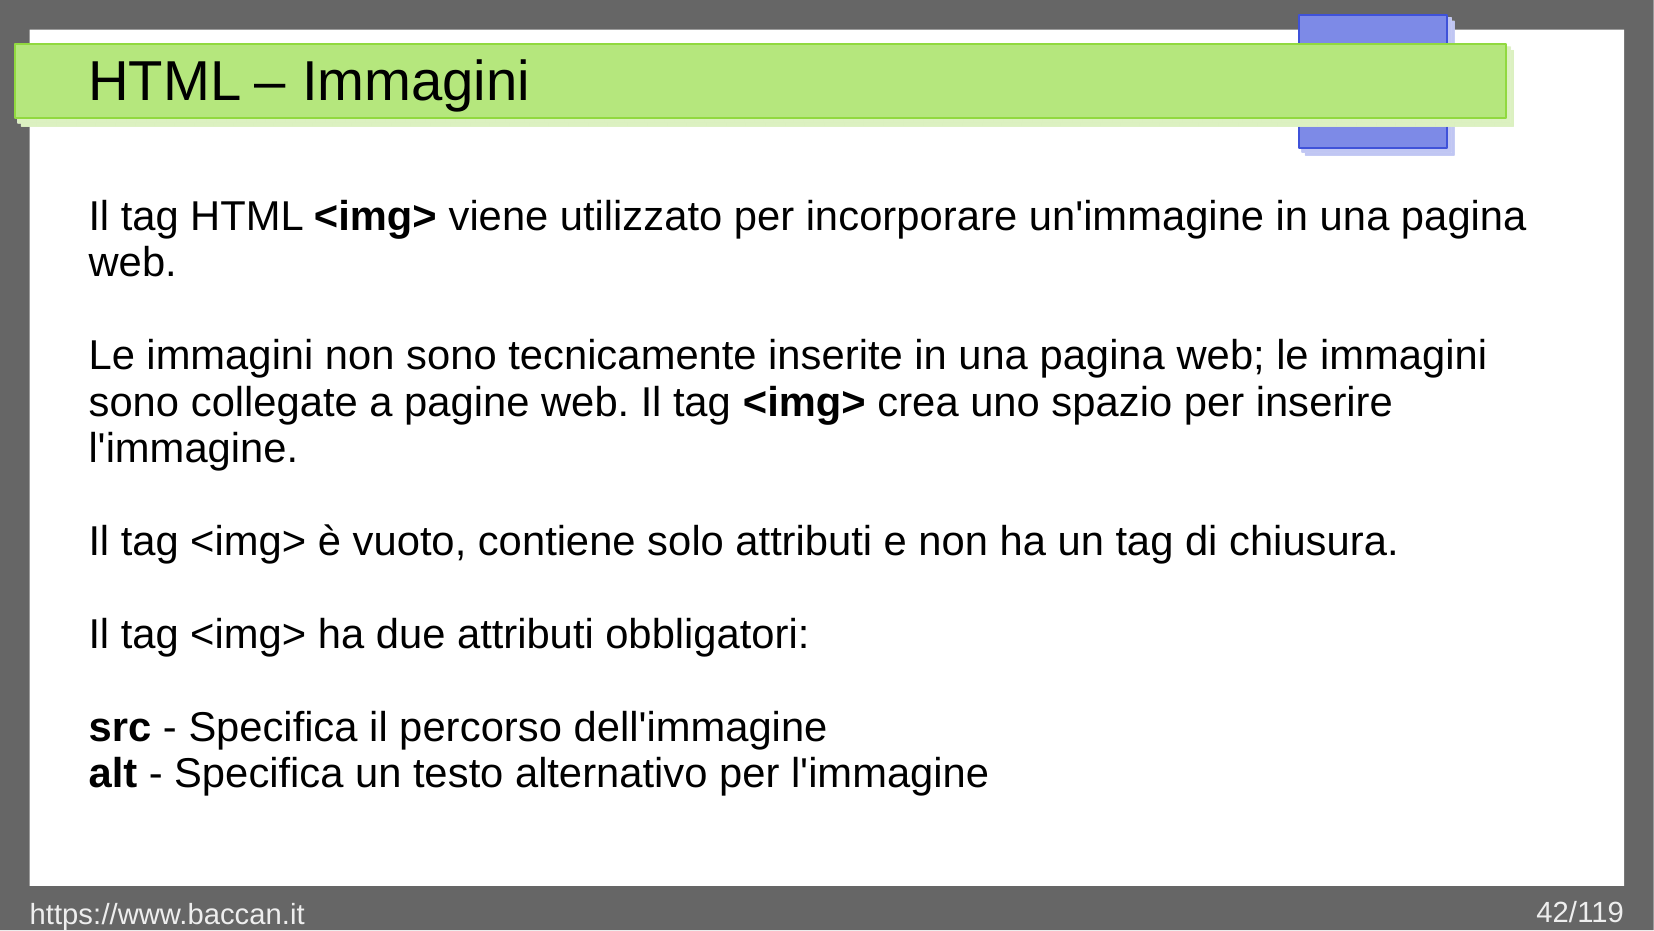

# HTML – Immagini
Il tag HTML <img> viene utilizzato per incorporare un'immagine in una pagina web.
Le immagini non sono tecnicamente inserite in una pagina web; le immagini sono collegate a pagine web. Il tag <img> crea uno spazio per inserire l'immagine.
Il tag <img> è vuoto, contiene solo attributi e non ha un tag di chiusura.
Il tag <img> ha due attributi obbligatori:
src - Specifica il percorso dell'immagine
alt - Specifica un testo alternativo per l'immagine
42
https://www.baccan.it